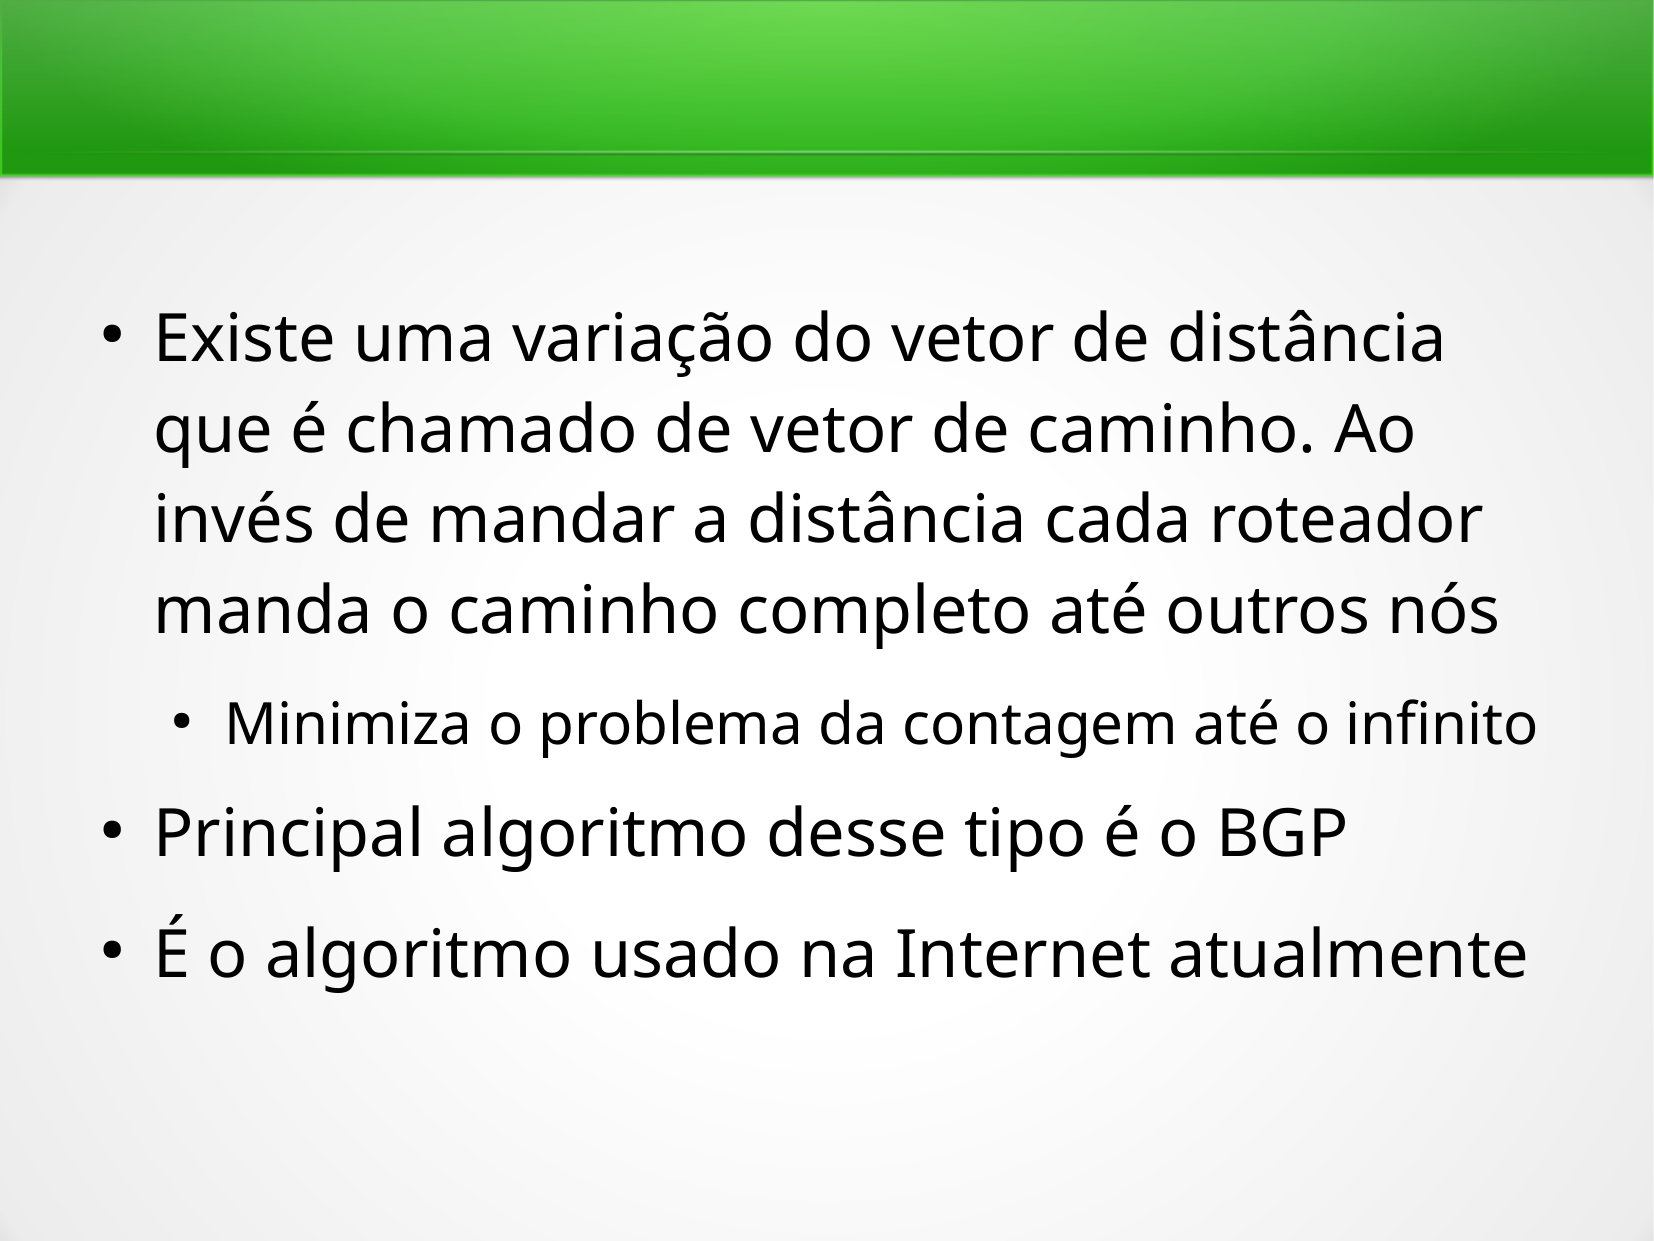

#
Existe uma variação do vetor de distância que é chamado de vetor de caminho. Ao invés de mandar a distância cada roteador manda o caminho completo até outros nós
Minimiza o problema da contagem até o infinito
Principal algoritmo desse tipo é o BGP
É o algoritmo usado na Internet atualmente